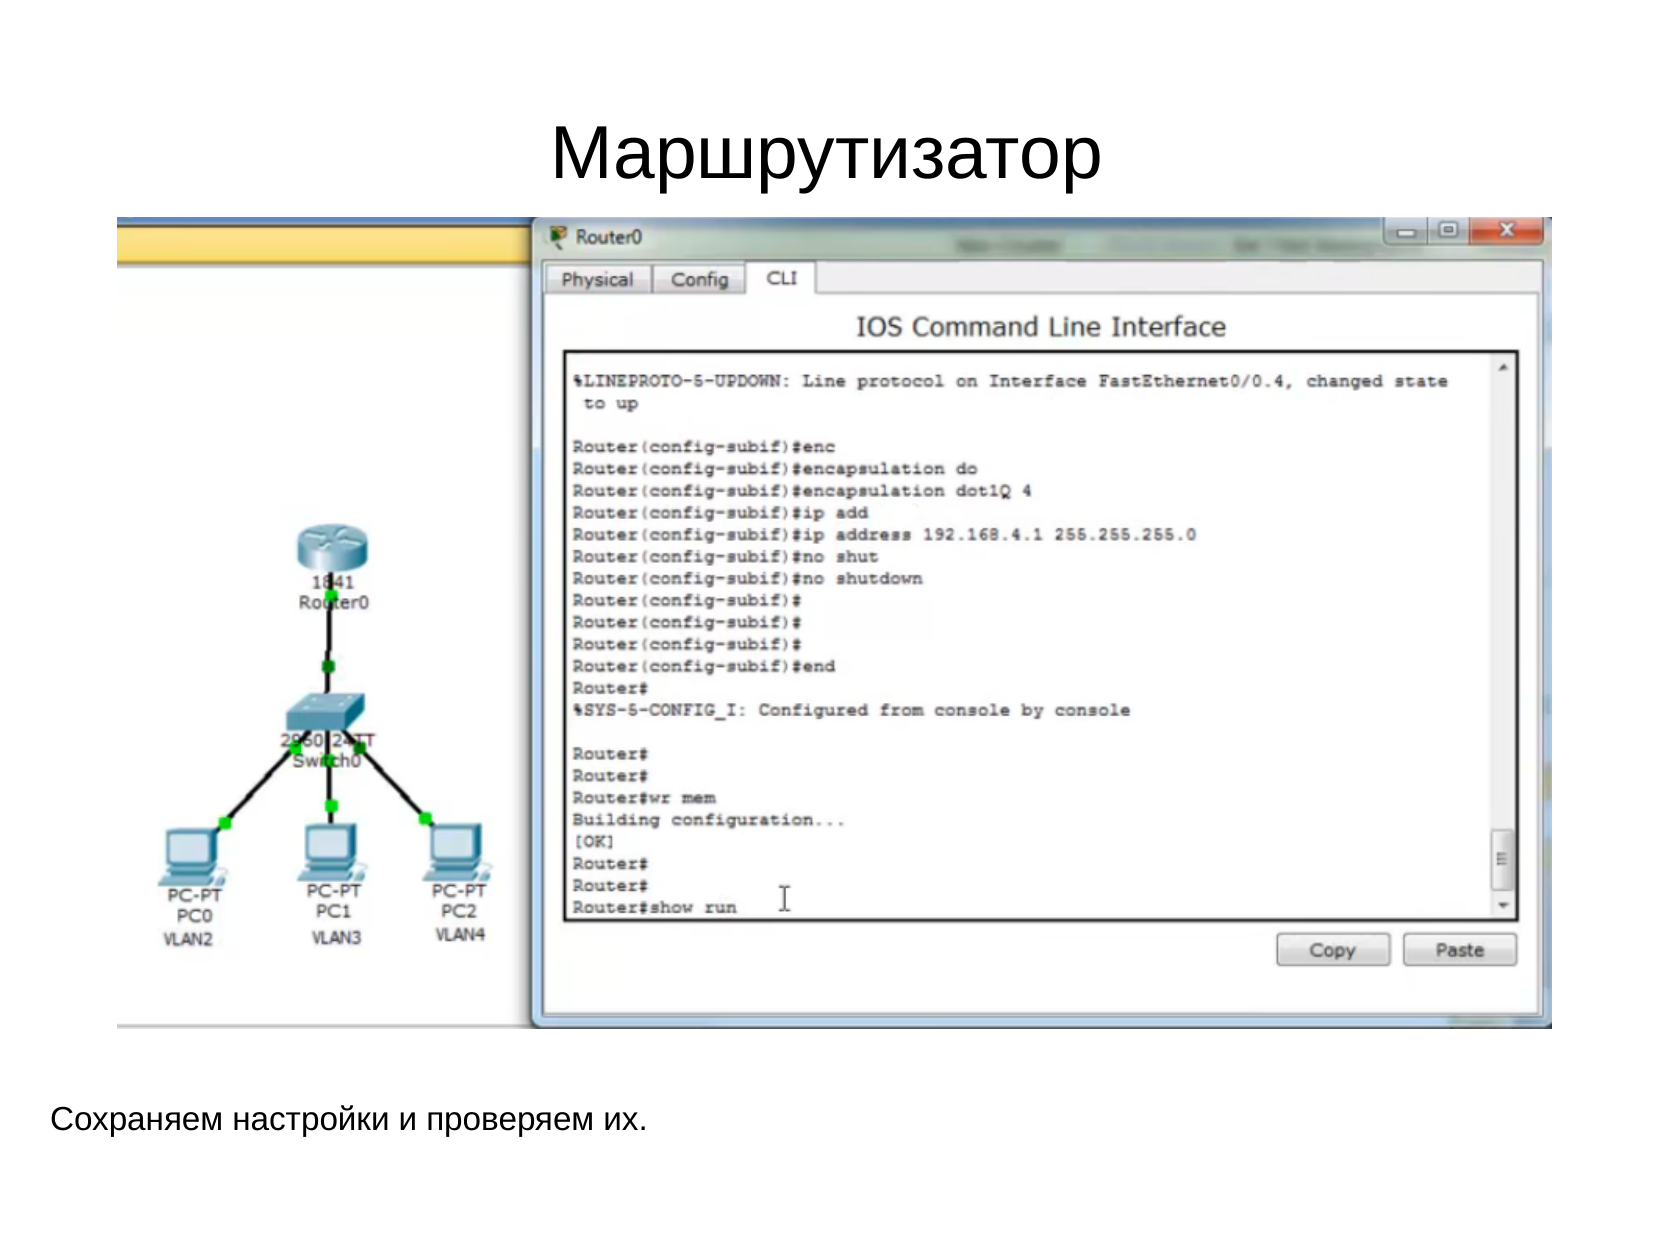

# Маршрутизатор
Сохраняем настройки и проверяем их.